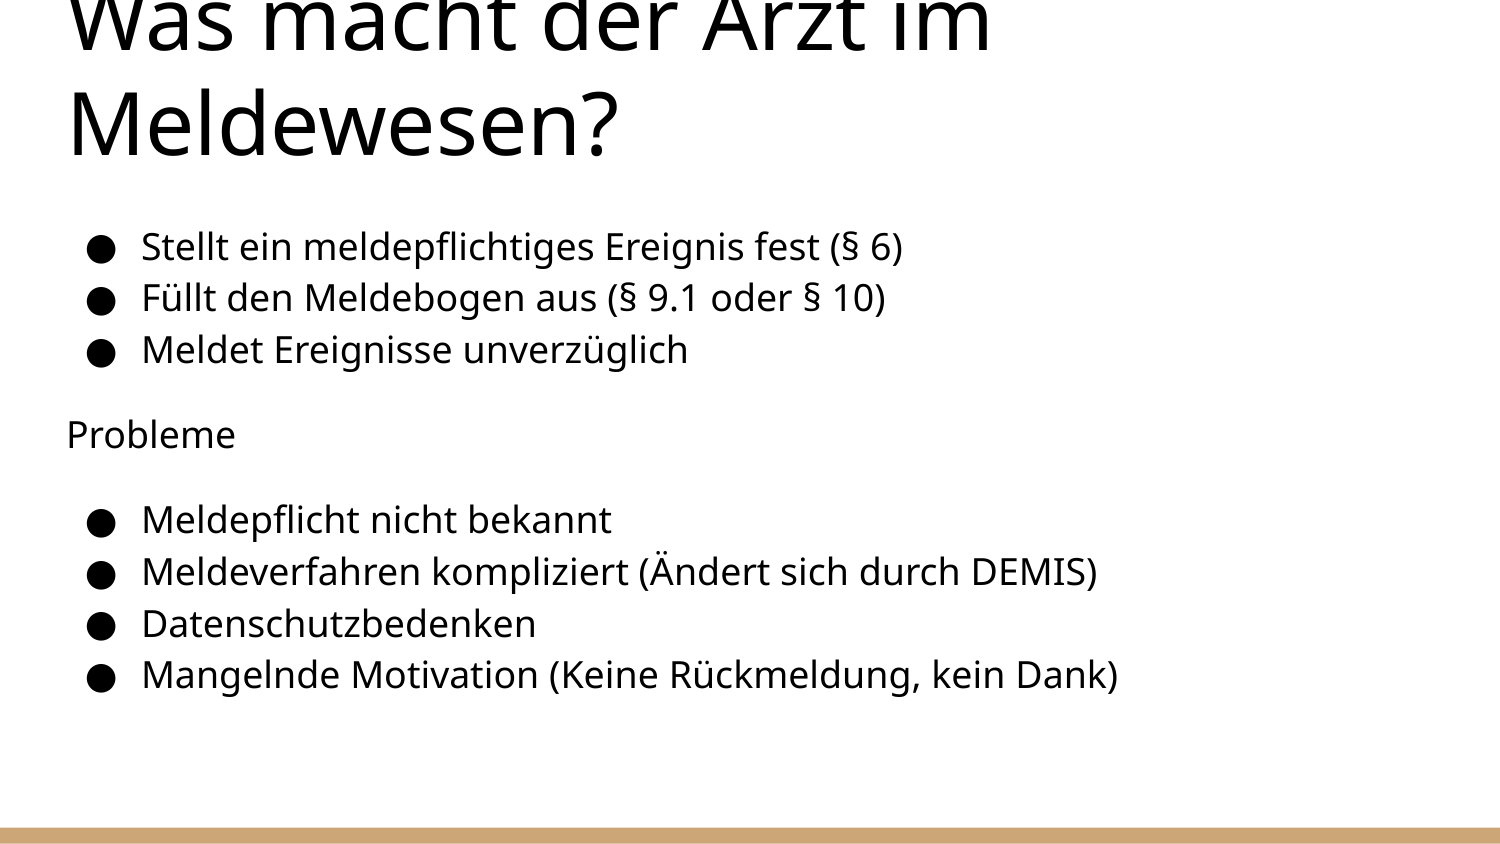

# Was macht der Arzt im Meldewesen?
Stellt ein meldepflichtiges Ereignis fest (§ 6)
Füllt den Meldebogen aus (§ 9.1 oder § 10)
Meldet Ereignisse unverzüglich
Probleme
Meldepflicht nicht bekannt
Meldeverfahren kompliziert (Ändert sich durch DEMIS)
Datenschutzbedenken
Mangelnde Motivation (Keine Rückmeldung, kein Dank)